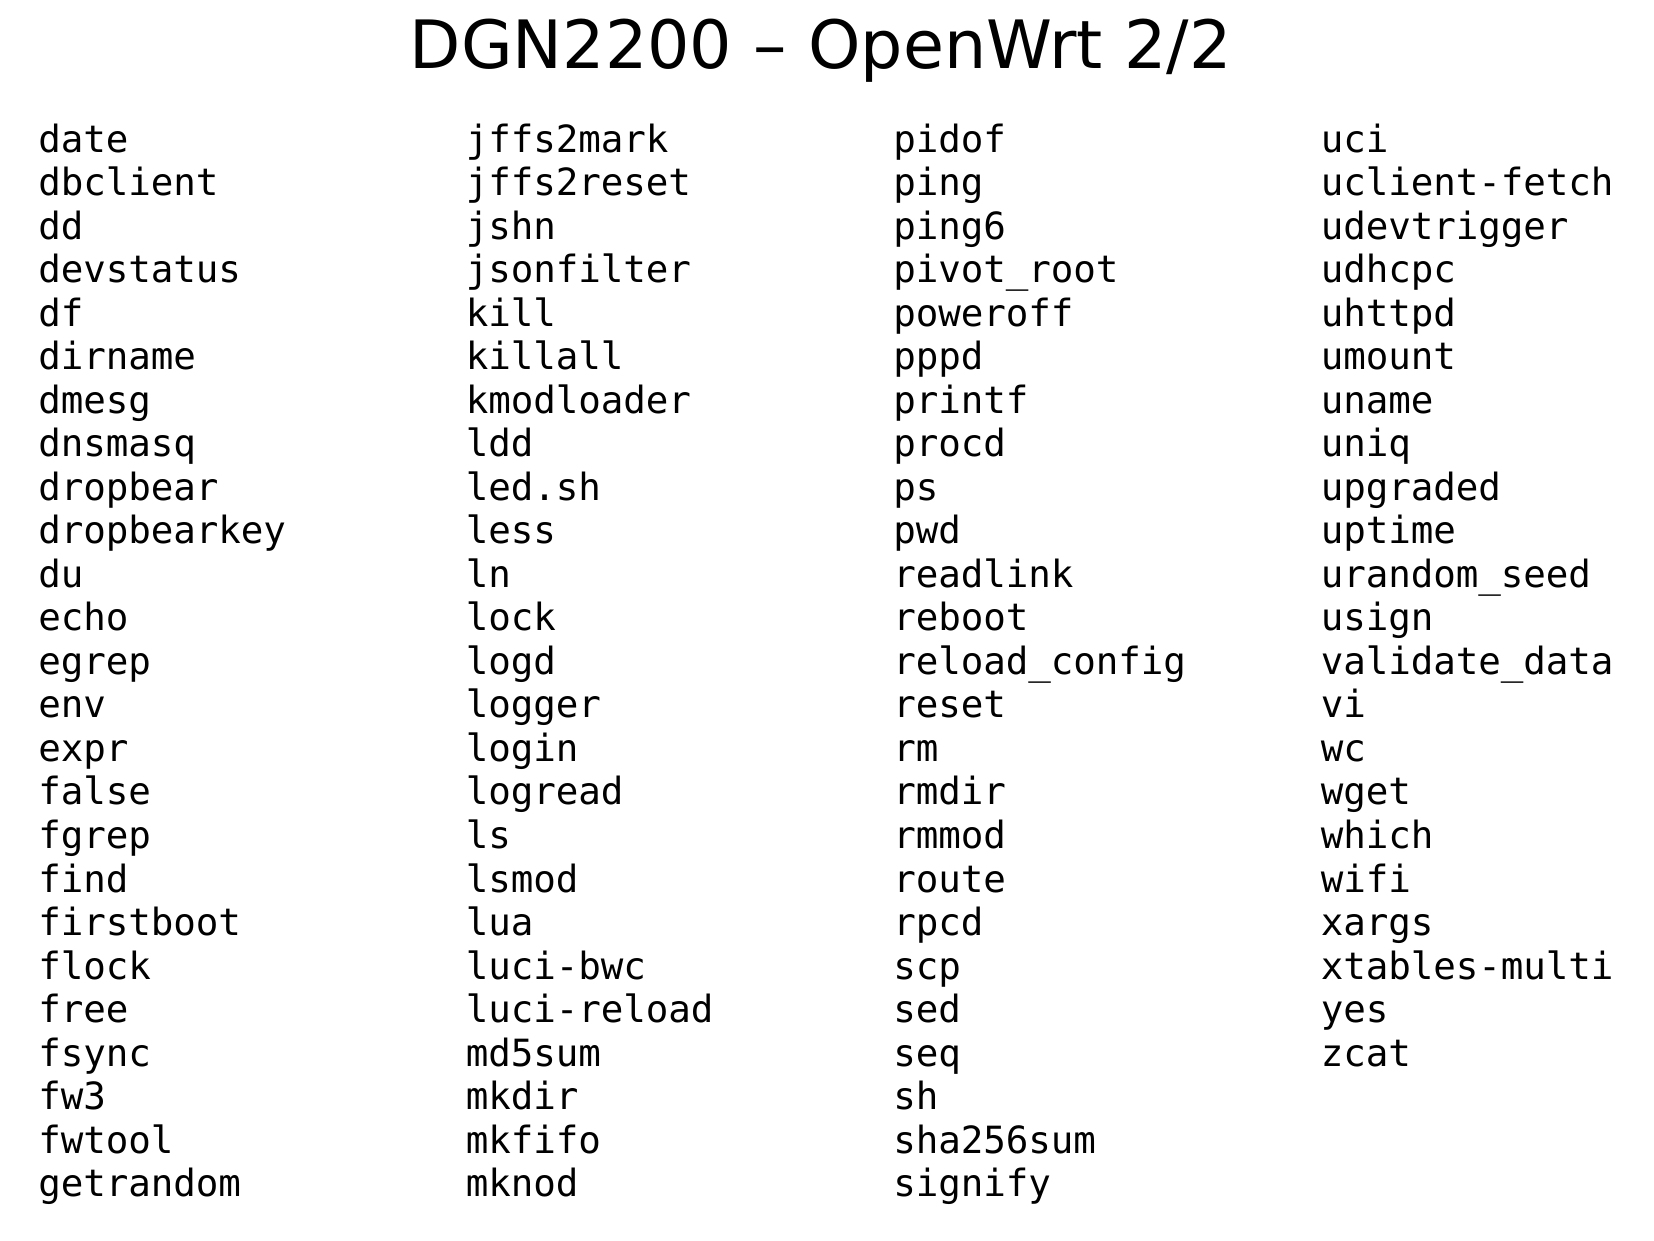

# DGN2200 – OpenWrt 2/2
date jffs2mark pidof uci
dbclient jffs2reset ping uclient-fetch
dd jshn ping6 udevtrigger
devstatus jsonfilter pivot_root udhcpc
df kill poweroff uhttpd
dirname killall pppd umount
dmesg kmodloader printf uname
dnsmasq ldd procd uniq
dropbear led.sh ps upgraded
dropbearkey less pwd uptime
du ln readlink urandom_seed
echo lock reboot usign
egrep logd reload_config validate_data
env logger reset vi
expr login rm wc
false logread rmdir wget
fgrep ls rmmod which
find lsmod route wifi
firstboot lua rpcd xargs
flock luci-bwc scp xtables-multi
free luci-reload sed yes
fsync md5sum seq zcat
fw3 mkdir sh
fwtool mkfifo sha256sum
getrandom mknod signify